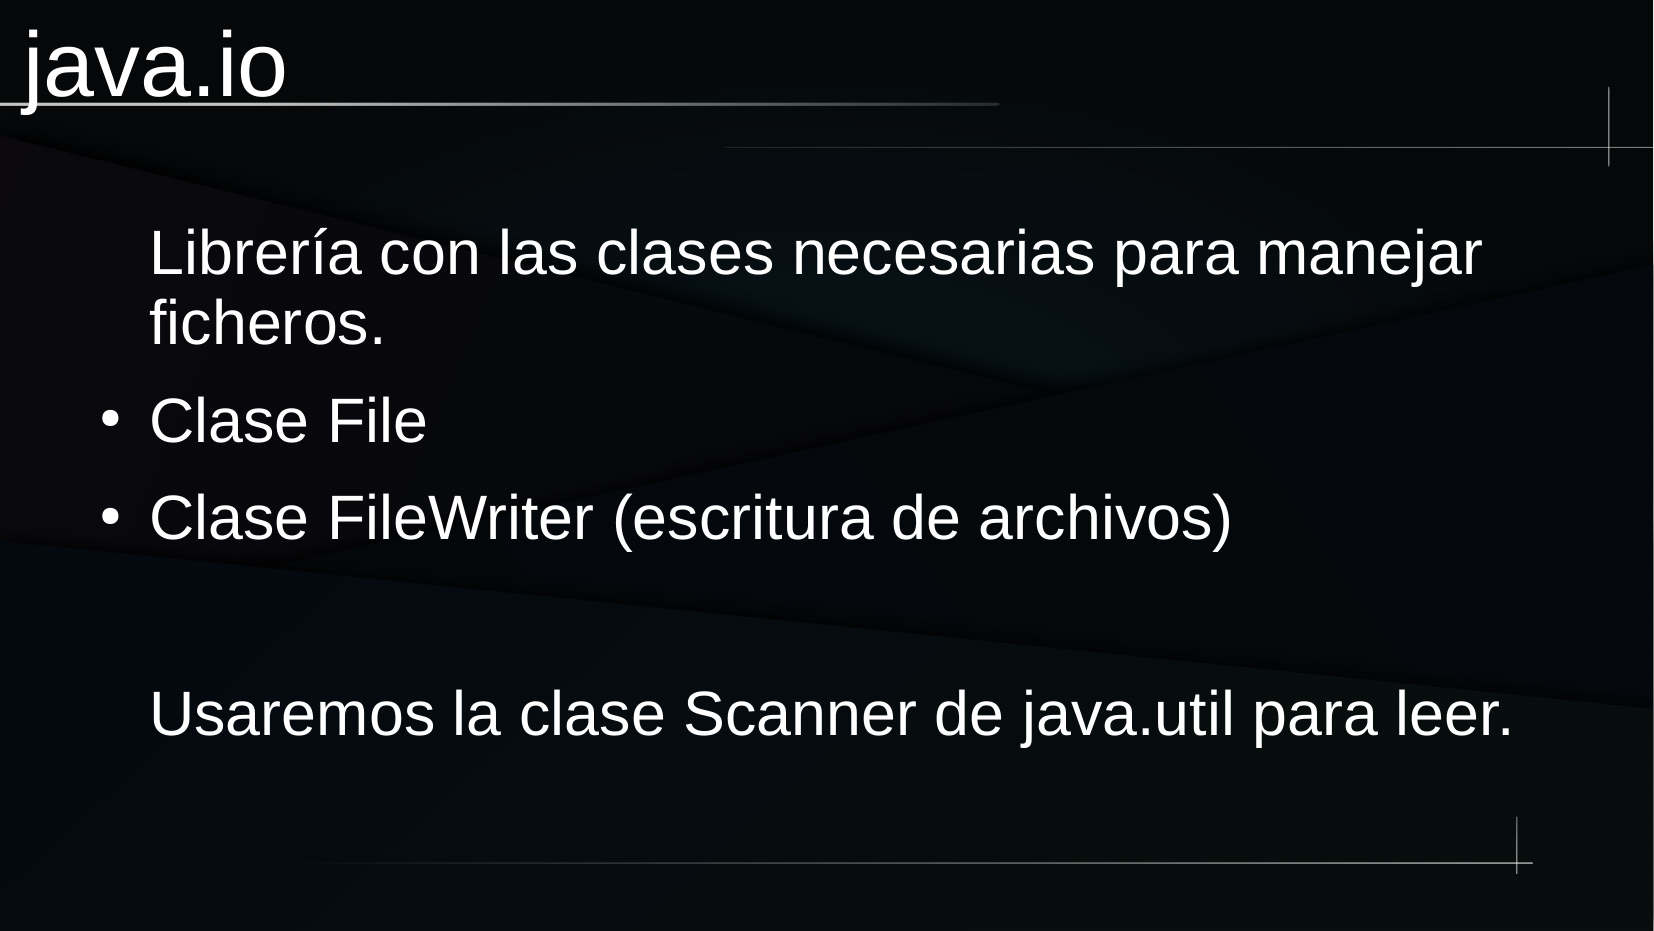

# java.io
Librería con las clases necesarias para manejar ficheros.
Clase File
Clase FileWriter (escritura de archivos)
Usaremos la clase Scanner de java.util para leer.